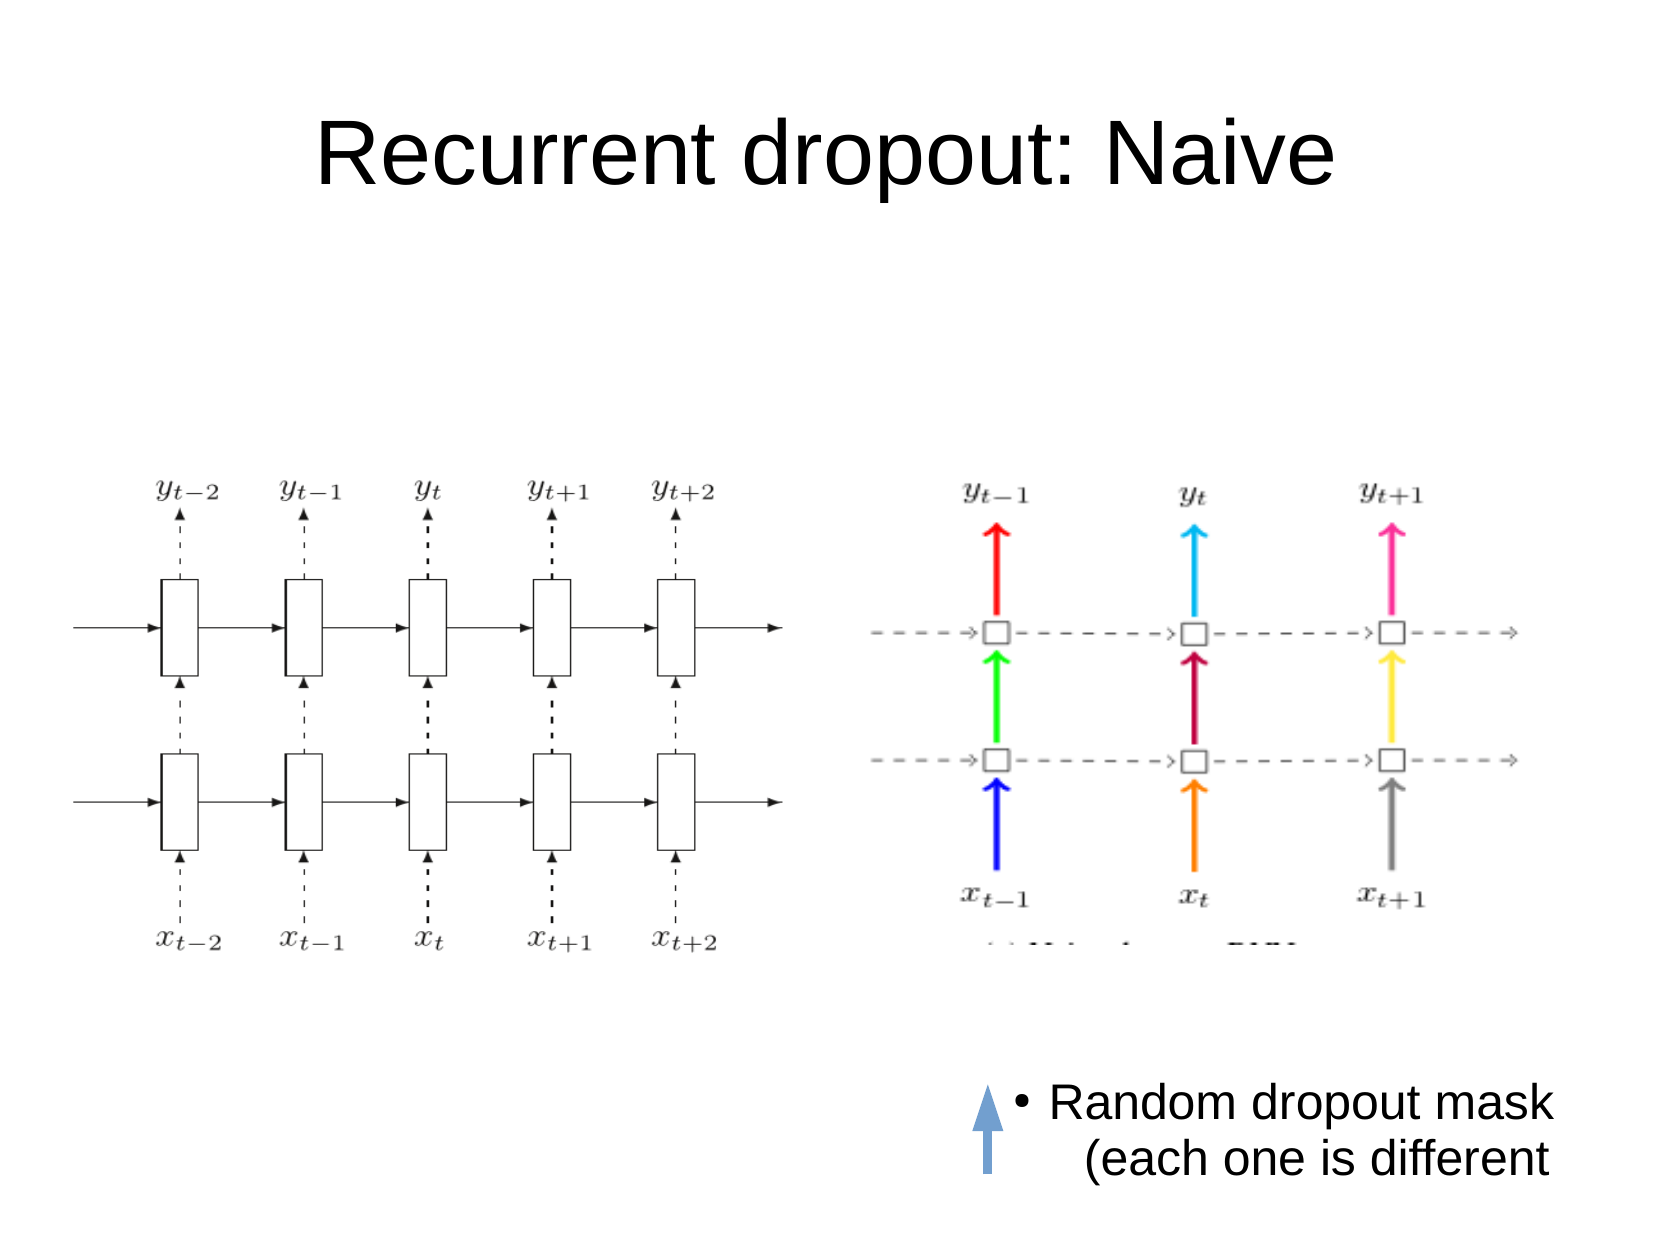

# Recurrent dropout: Naive
Random dropout mask
(each one is different